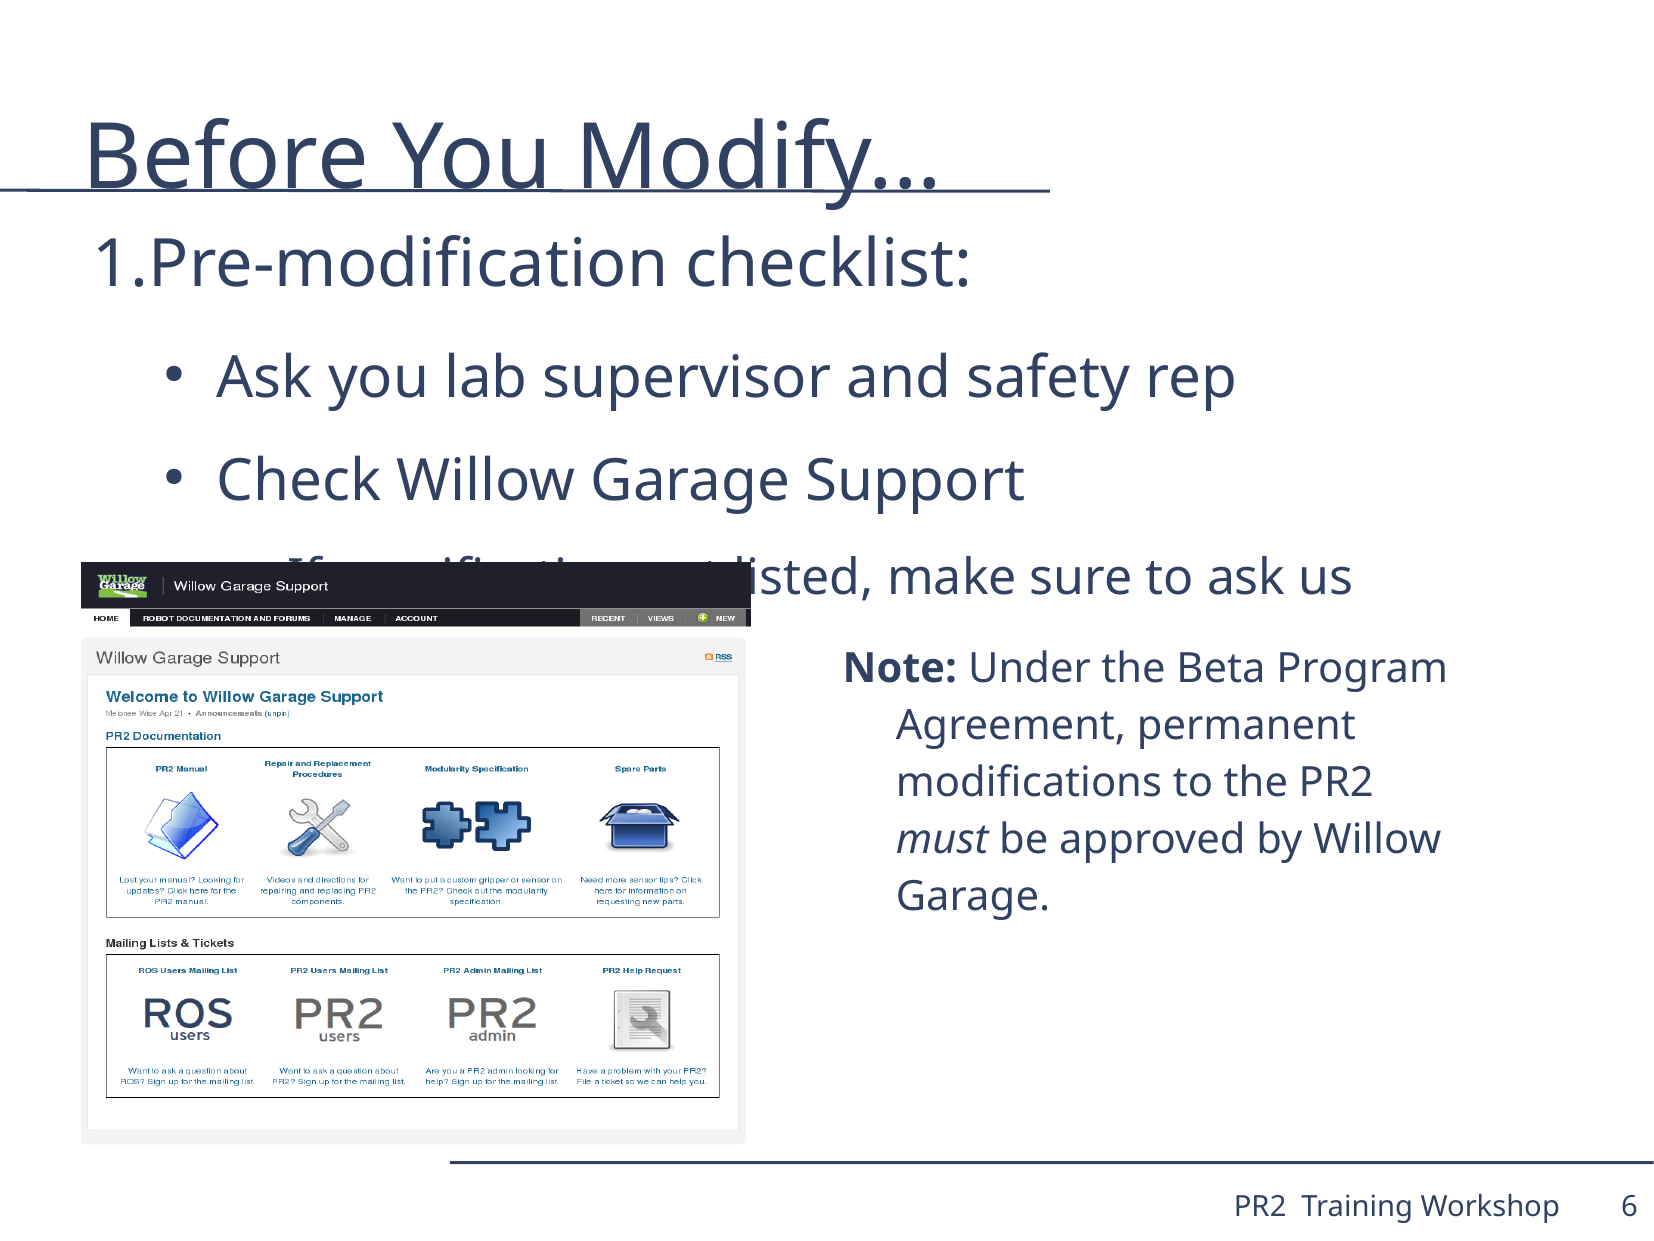

# Before You Modify...
Pre-modification checklist:
Ask you lab supervisor and safety rep
Check Willow Garage Support
If specification not listed, make sure to ask us
Note: Under the Beta Program Agreement, permanent modifications to the PR2 must be approved by Willow Garage.